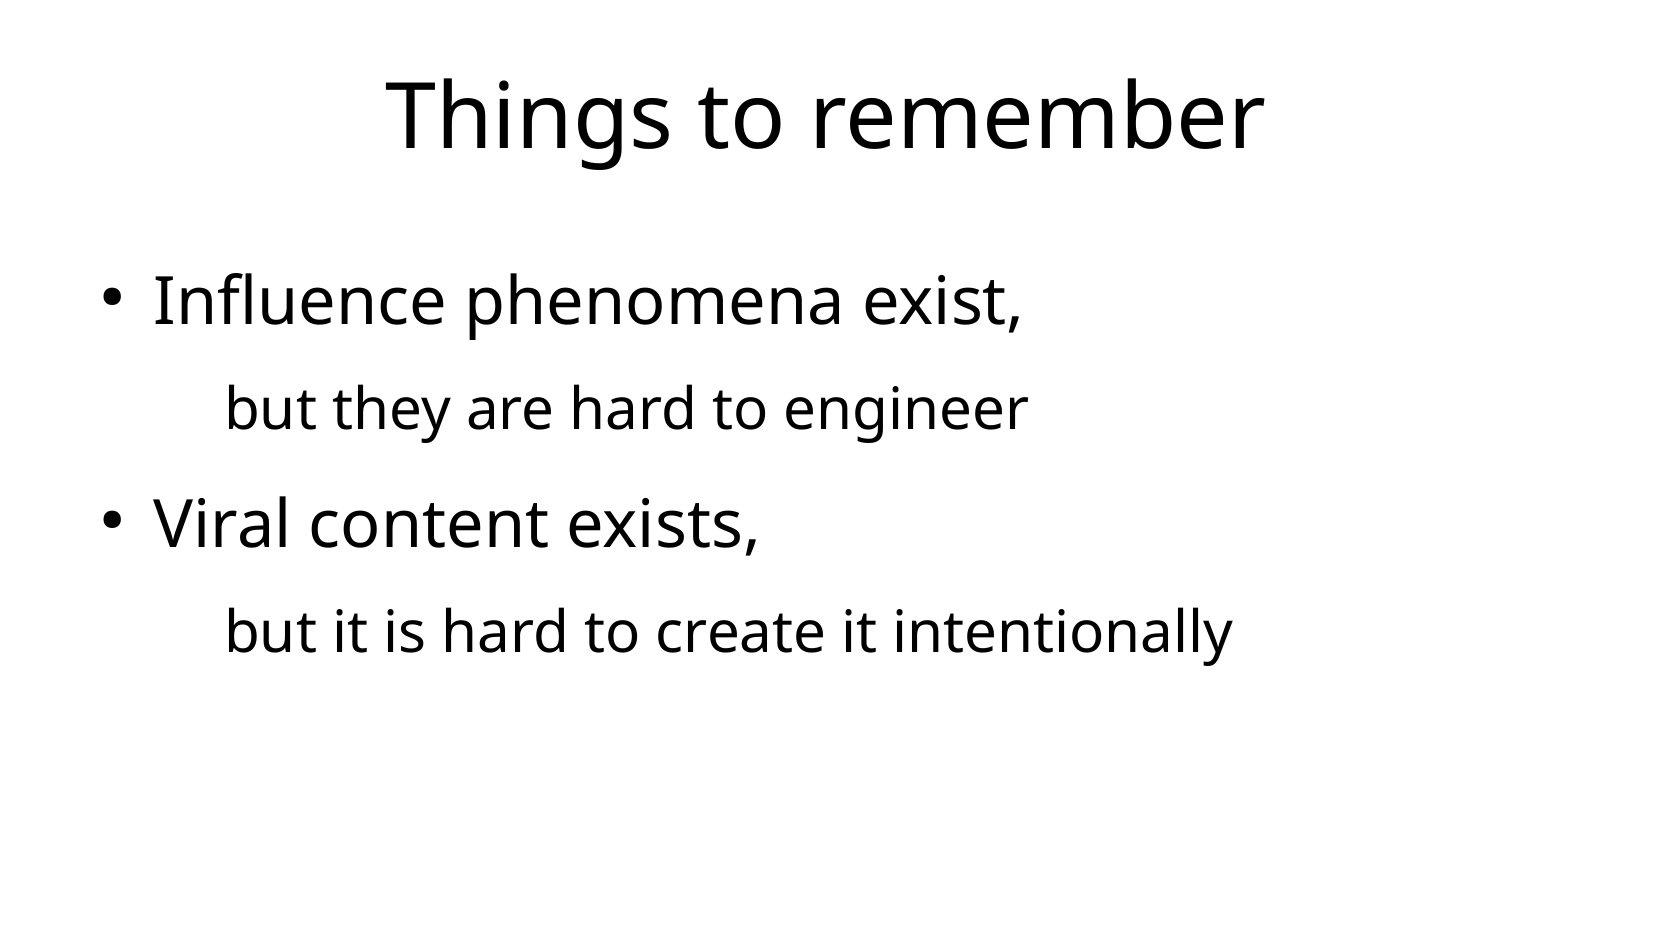

# Things to remember
Influence phenomena exist,
but they are hard to engineer
Viral content exists,
but it is hard to create it intentionally